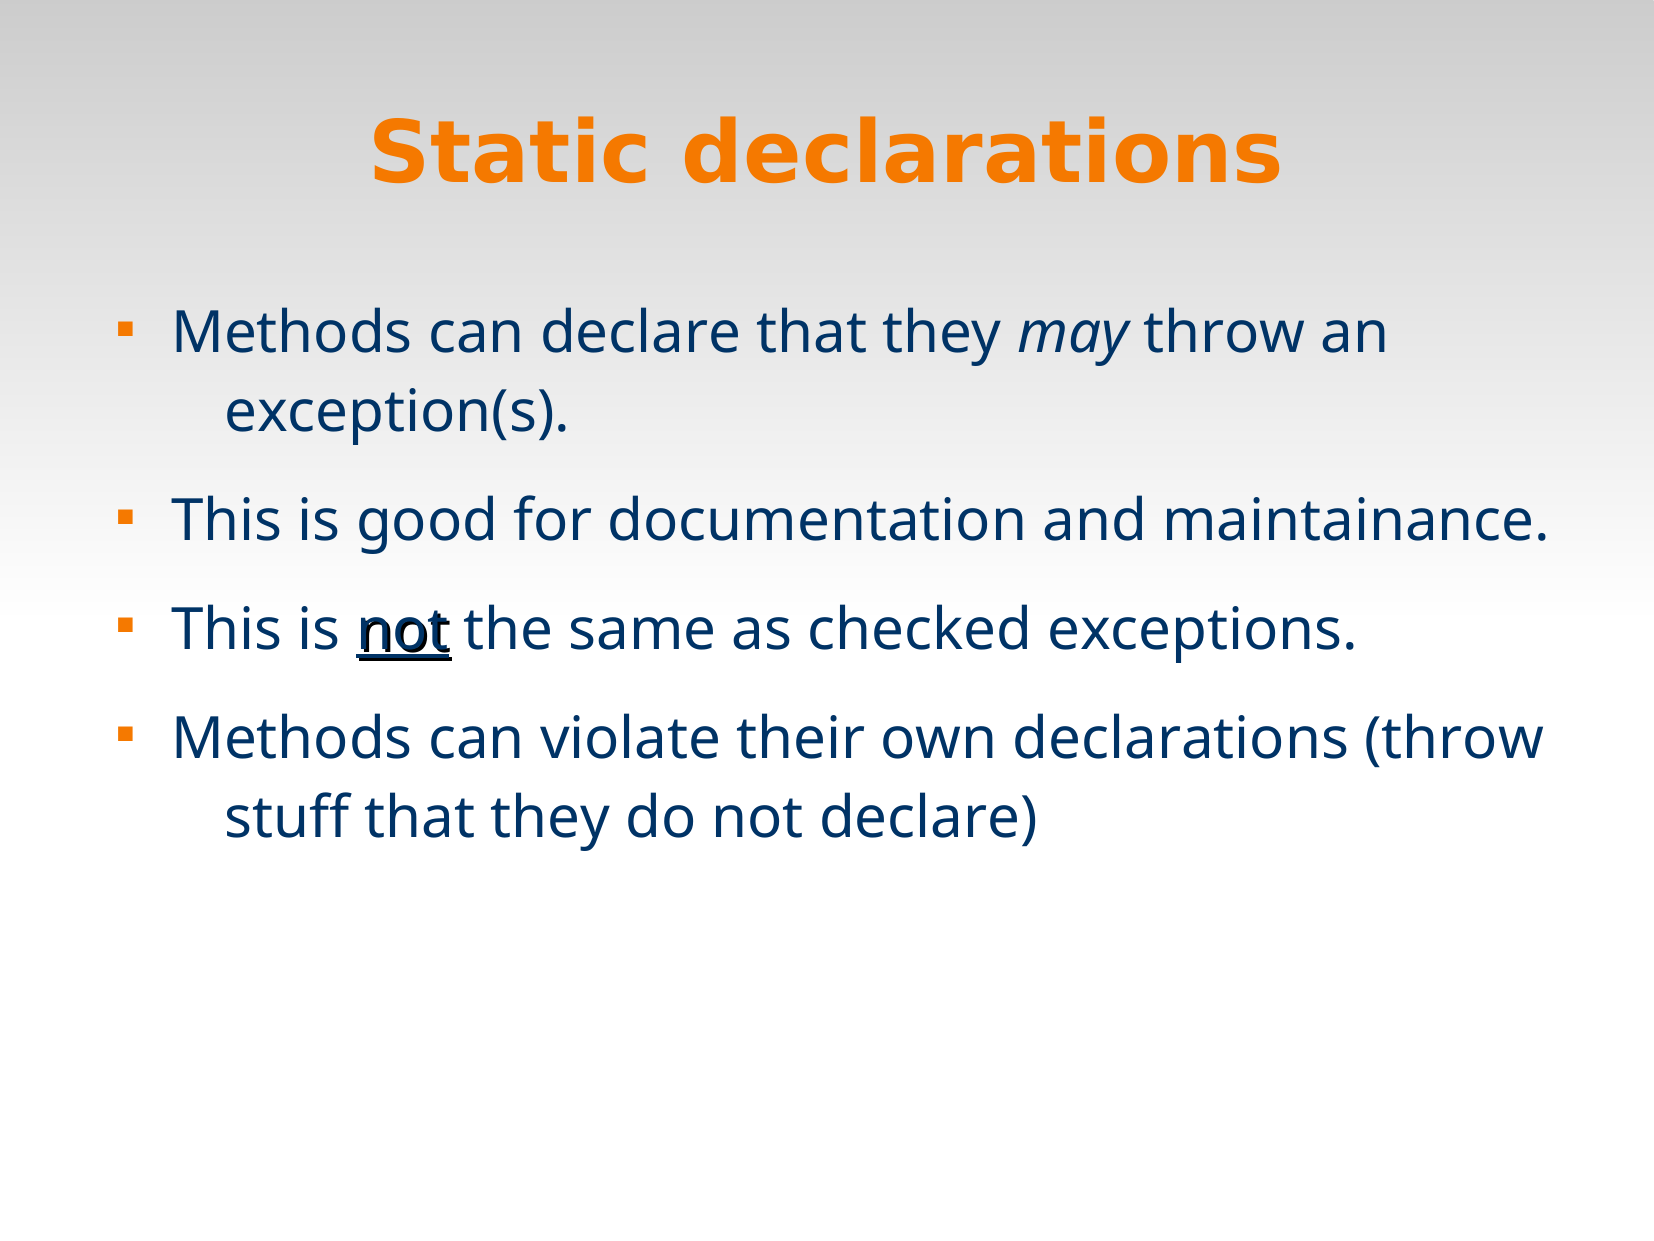

# Static declarations
Methods can declare that they may throw an exception(s).
This is good for documentation and maintainance.
This is not the same as checked exceptions.
Methods can violate their own declarations (throw stuff that they do not declare)